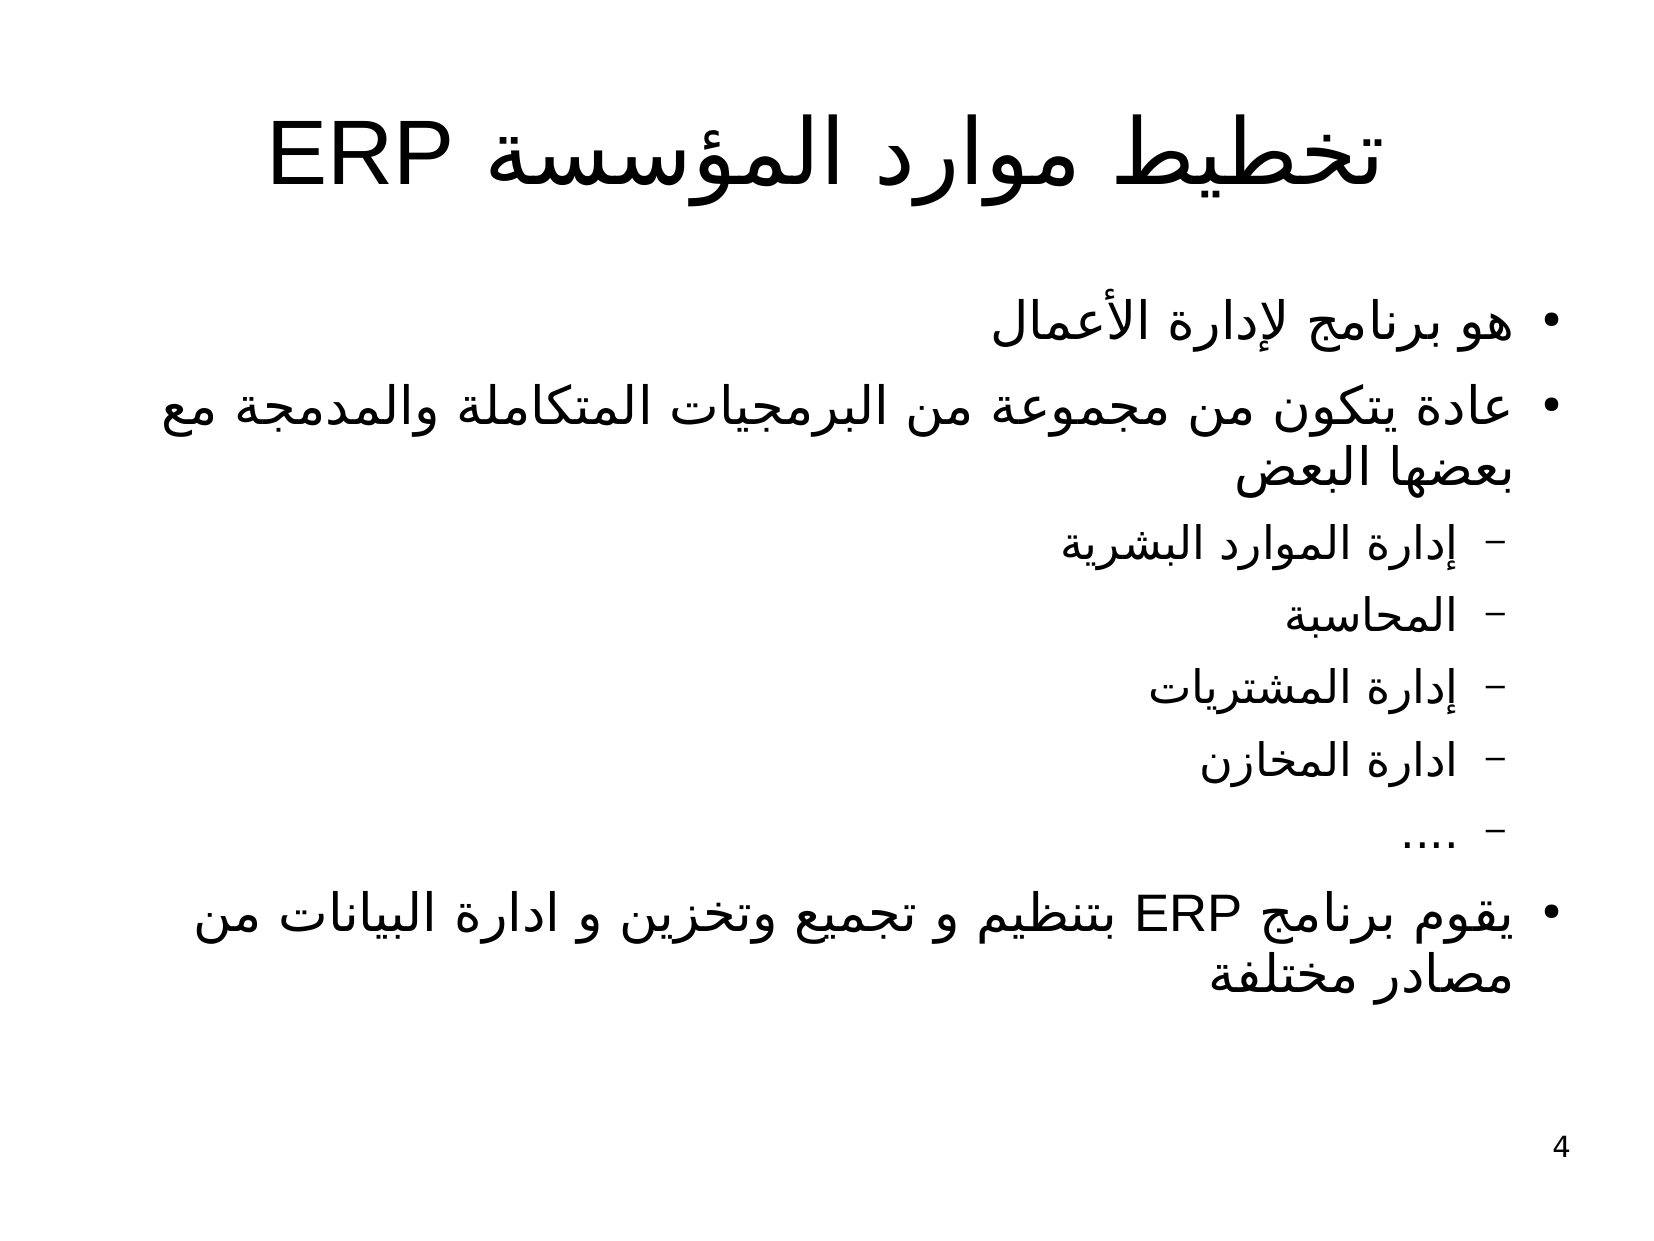

# تخطيط موارد المؤسسة ERP
هو برنامج لإدارة الأعمال
عادة يتكون من مجموعة من البرمجيات المتكاملة والمدمجة مع بعضها البعض
إدارة الموارد البشرية
المحاسبة
إدارة المشتريات
ادارة المخازن
....
يقوم برنامج ERP بتنظيم و تجميع وتخزين و ادارة البيانات من مصادر مختلفة
4